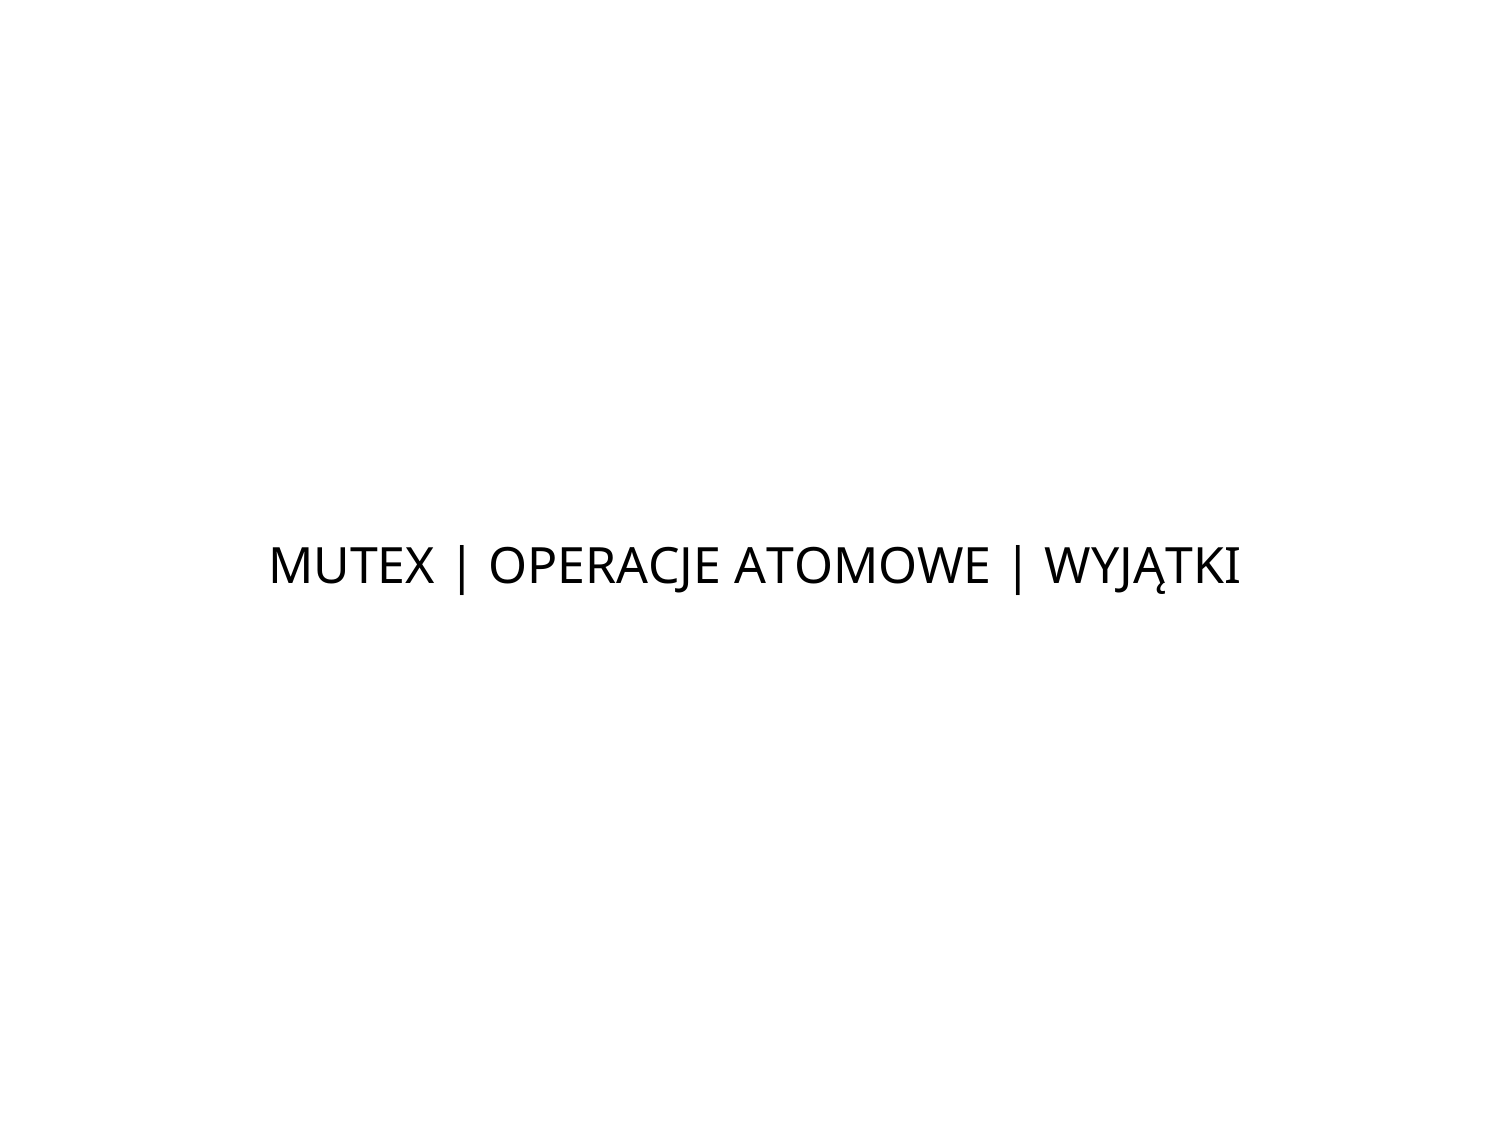

# MUTEX | OPERACJE ATOMOWE | WYJĄTKI